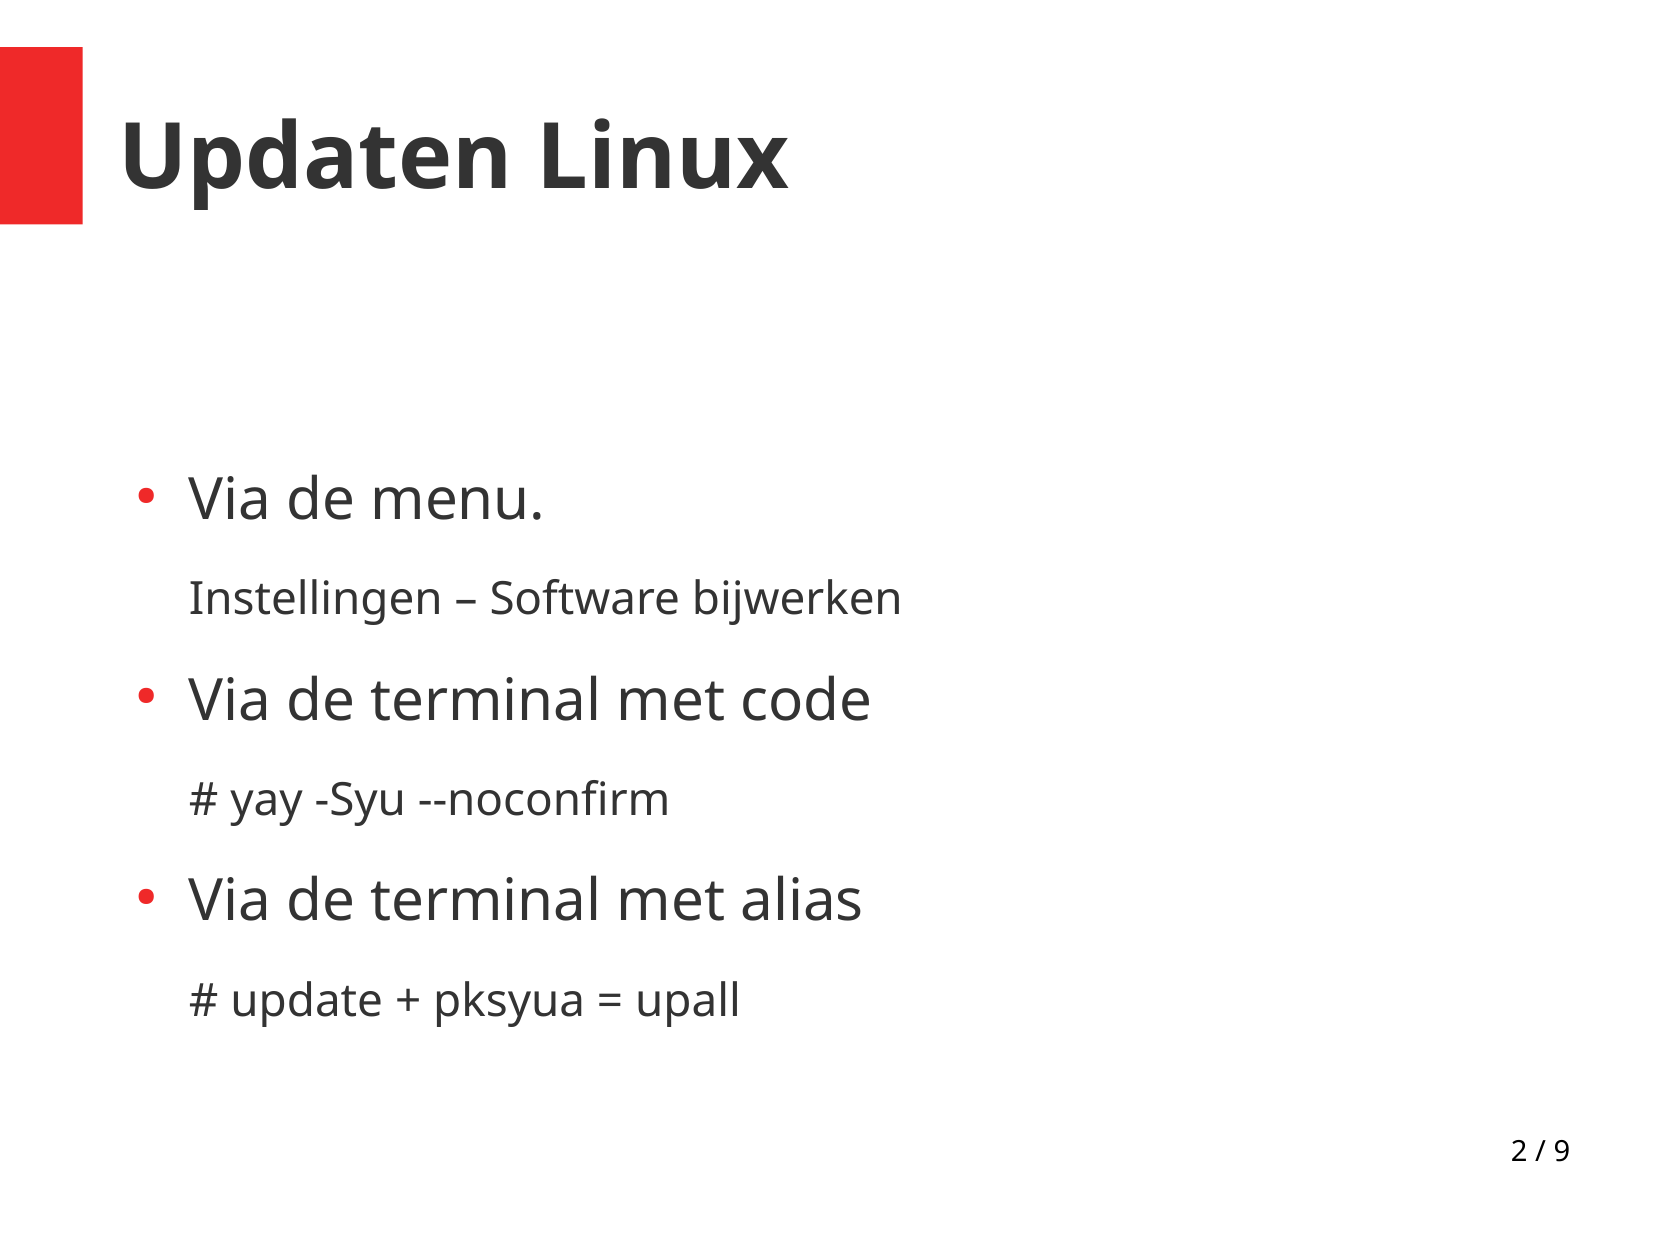

# Updaten Linux
Via de menu.
Instellingen – Software bijwerken
Via de terminal met code
# yay -Syu --noconfirm
Via de terminal met alias
# update + pksyua = upall
2